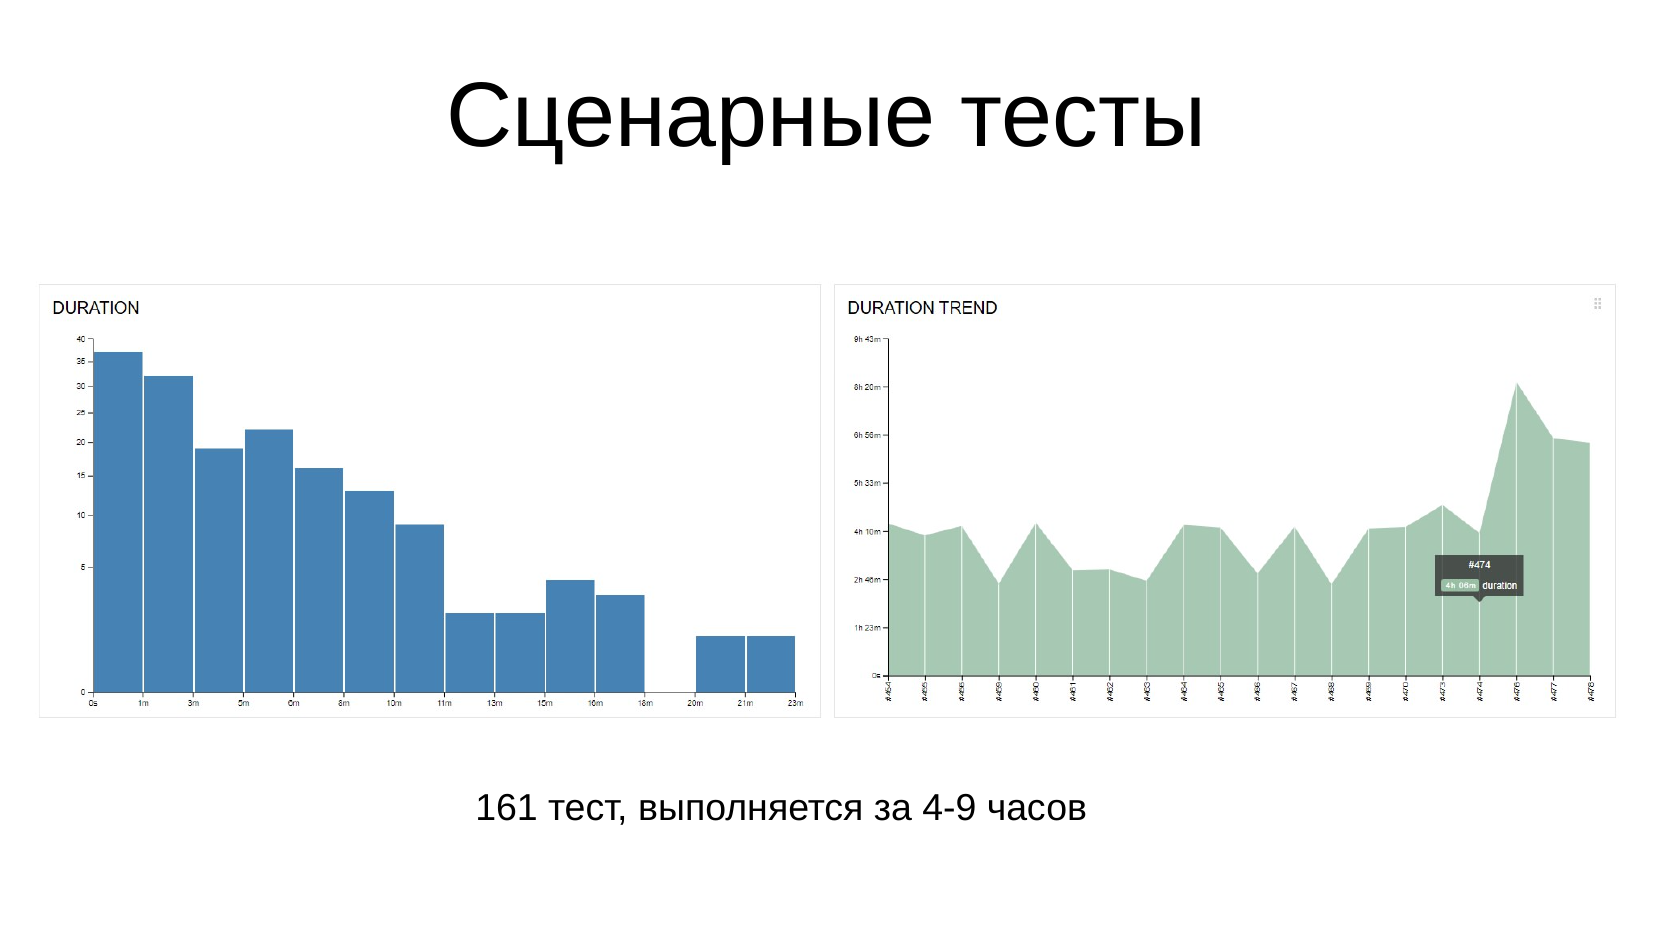

# Сценарные тесты
161 тест, выполняется за 4-9 часов